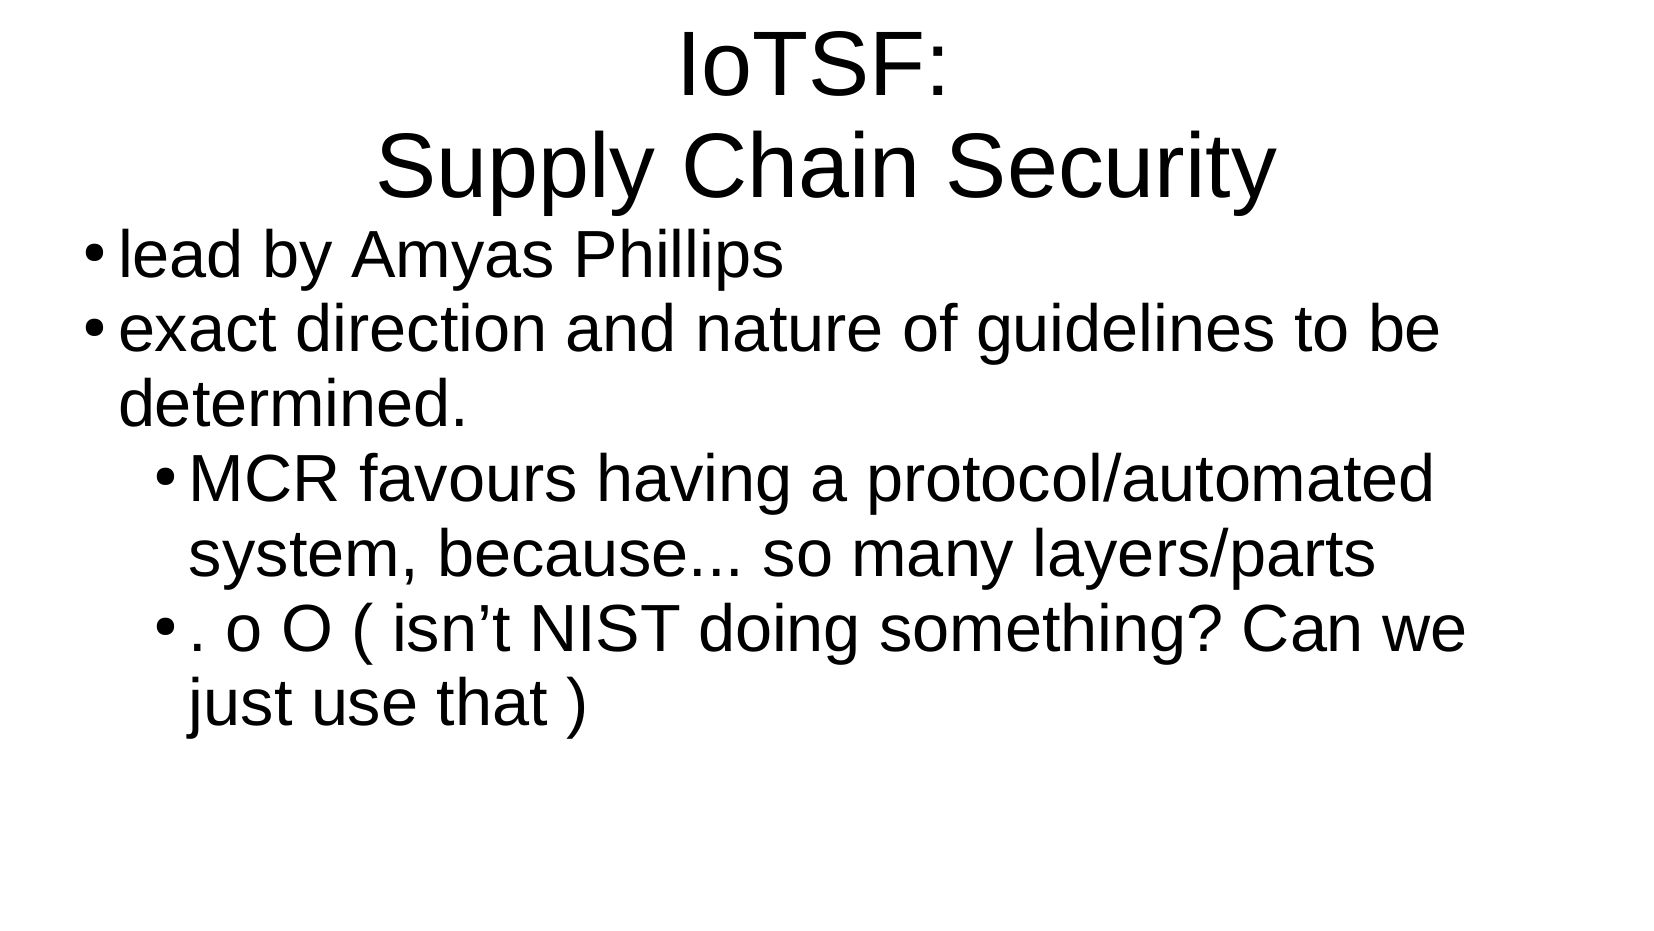

# IoTSF: Supply Chain Security
lead by Amyas Phillips
exact direction and nature of guidelines to be determined.
MCR favours having a protocol/automated system, because... so many layers/parts
. o O ( isn’t NIST doing something? Can we just use that )